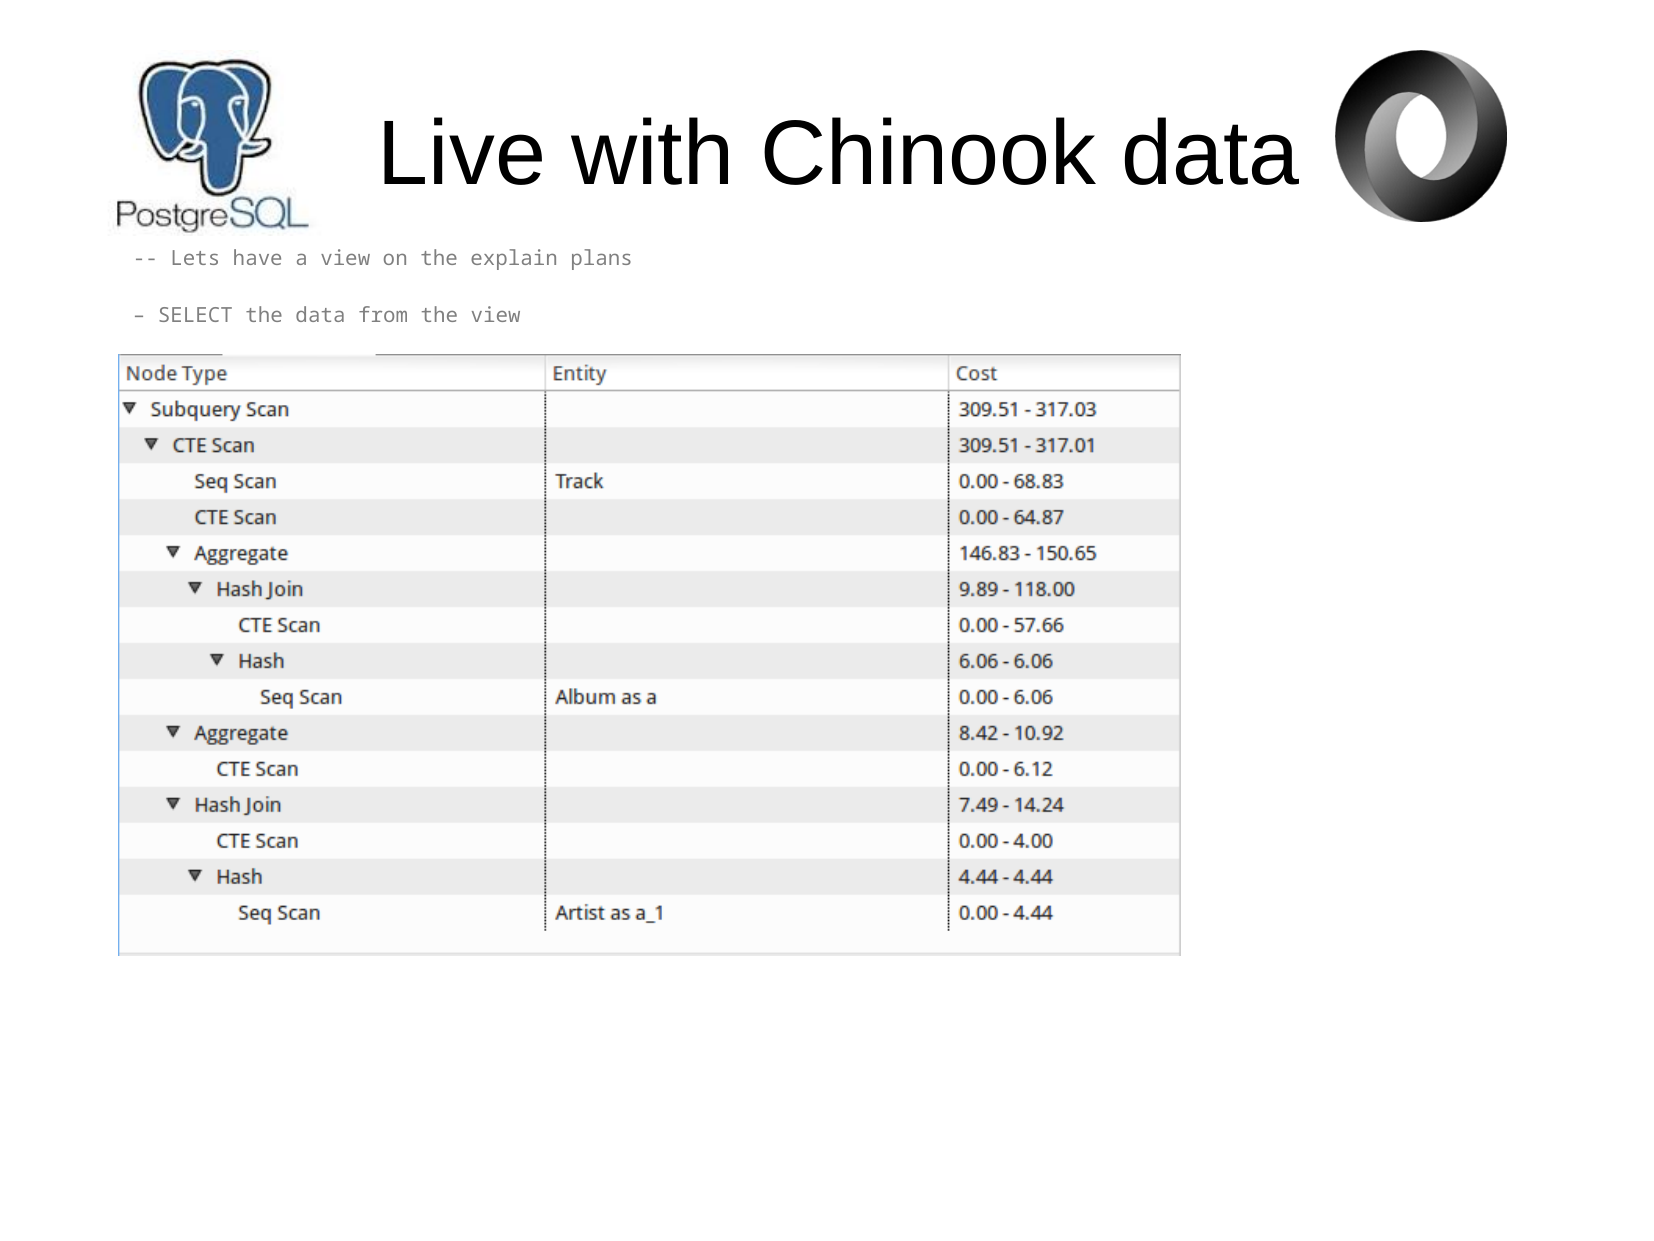

# Live with Chinook data
-- Lets have a view on the explain plans
– SELECT the data from the view